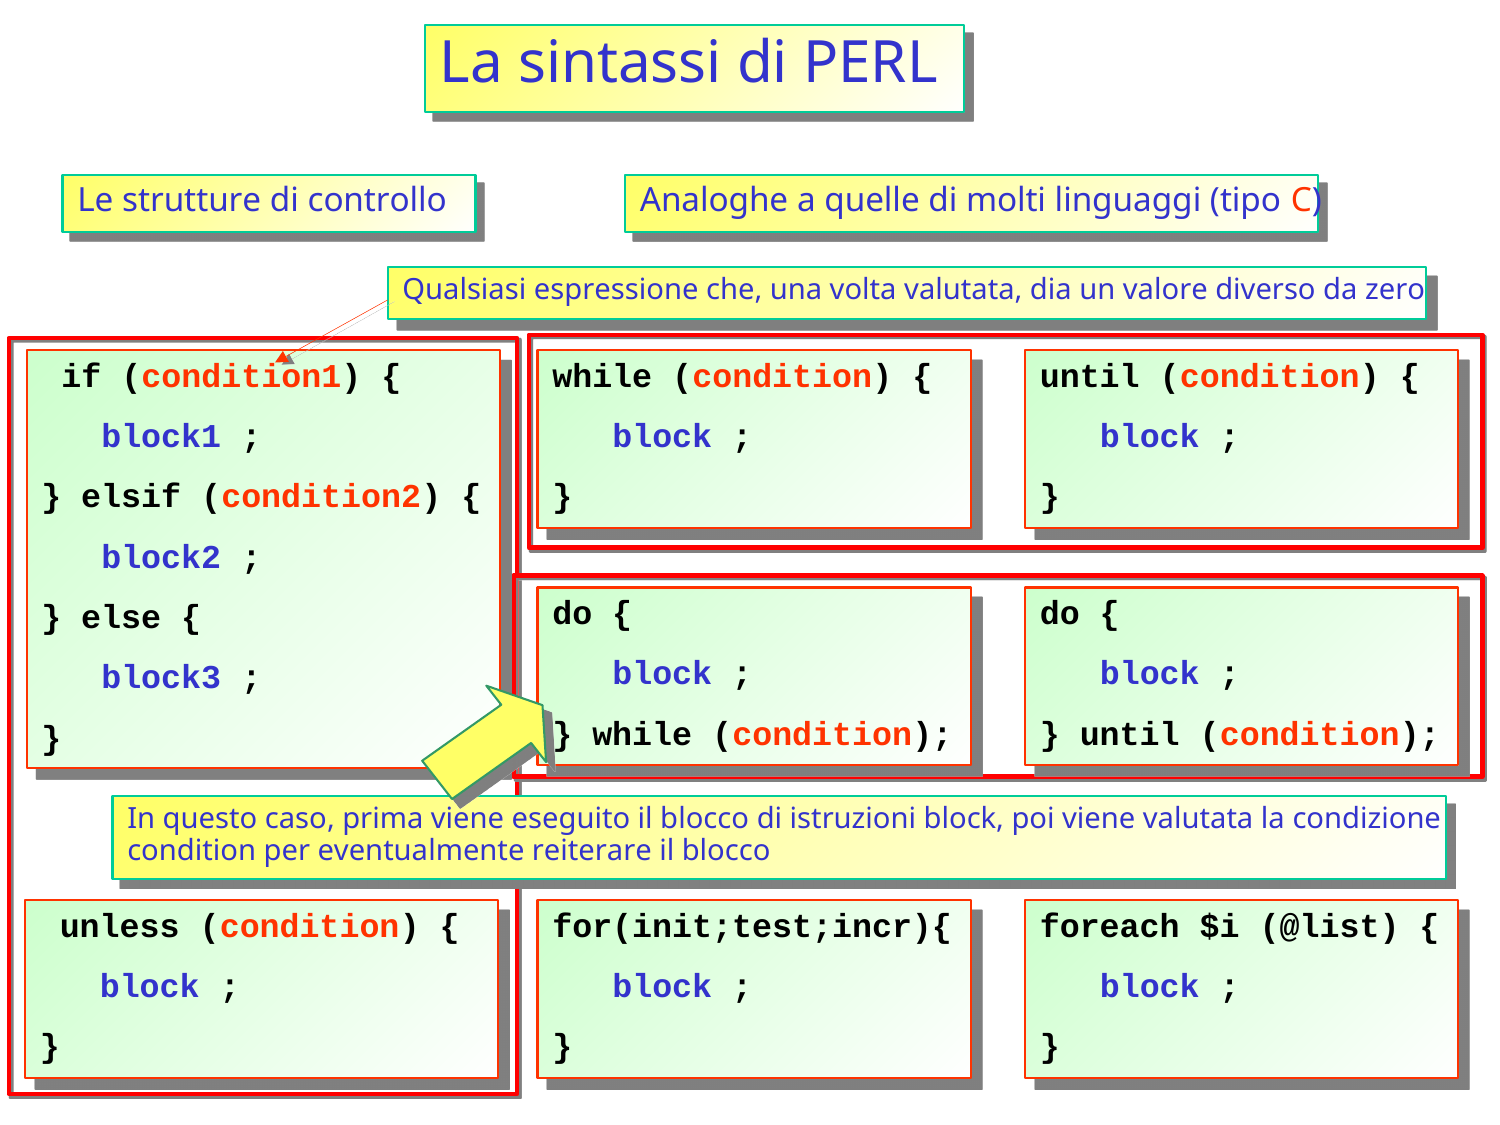

La sintassi di PERL
Le strutture di controllo
Analoghe a quelle di molti linguaggi (tipo C)
Qualsiasi espressione che, una volta valutata, dia un valore diverso da zero
 if (condition1) {
 block1 ;
} elsif (condition2) {
 block2 ;
} else {
 block3 ;
}
while (condition) {
 block ;
}
until (condition) {
 block ;
}
do {
 block ;
} while (condition);
do {
 block ;
} until (condition);
In questo caso, prima viene eseguito il blocco di istruzioni block, poi viene valutata la condizione
condition per eventualmente reiterare il blocco
 unless (condition) {
 block ;
}
for(init;test;incr){
 block ;
}
foreach $i (@list) {
 block ;
}